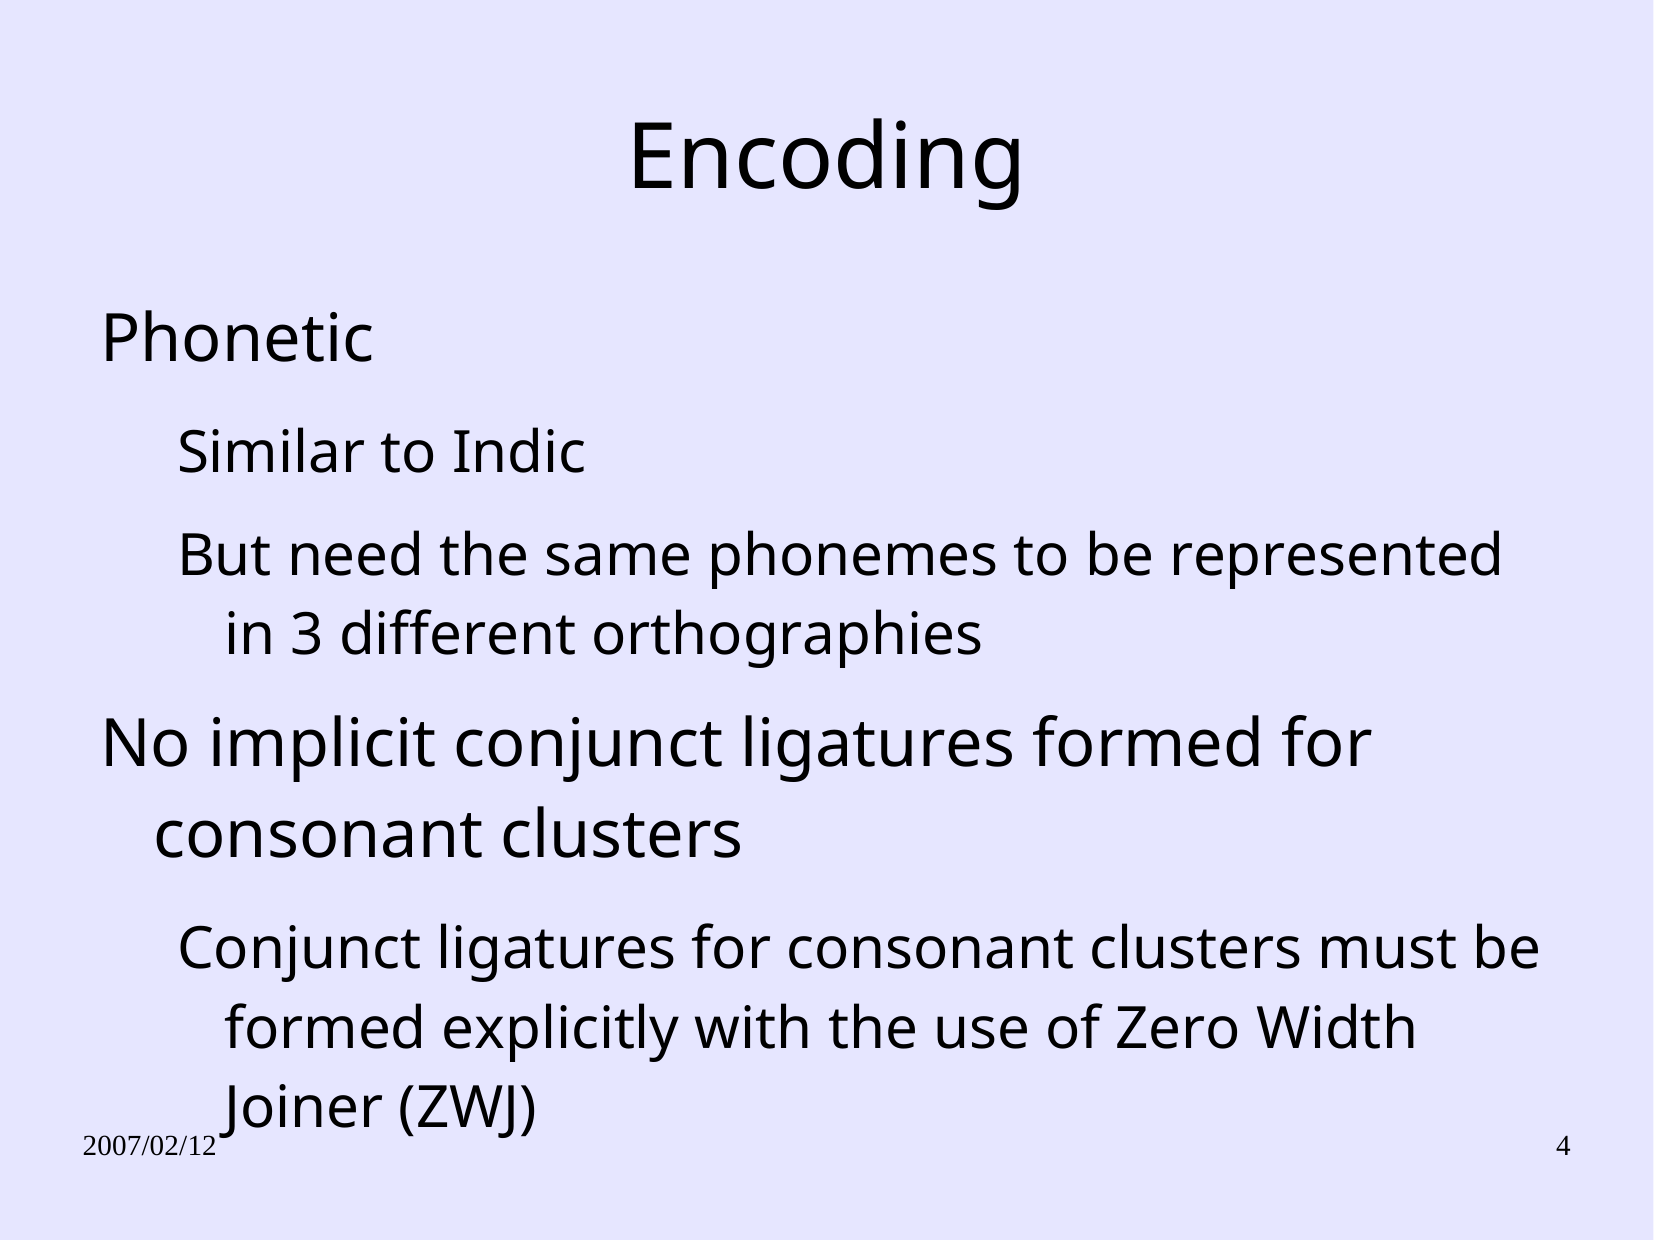

# Encoding
Phonetic
Similar to Indic
But need the same phonemes to be represented in 3 different orthographies
No implicit conjunct ligatures formed for consonant clusters
Conjunct ligatures for consonant clusters must be formed explicitly with the use of Zero Width Joiner (ZWJ)
2007/02/12
4